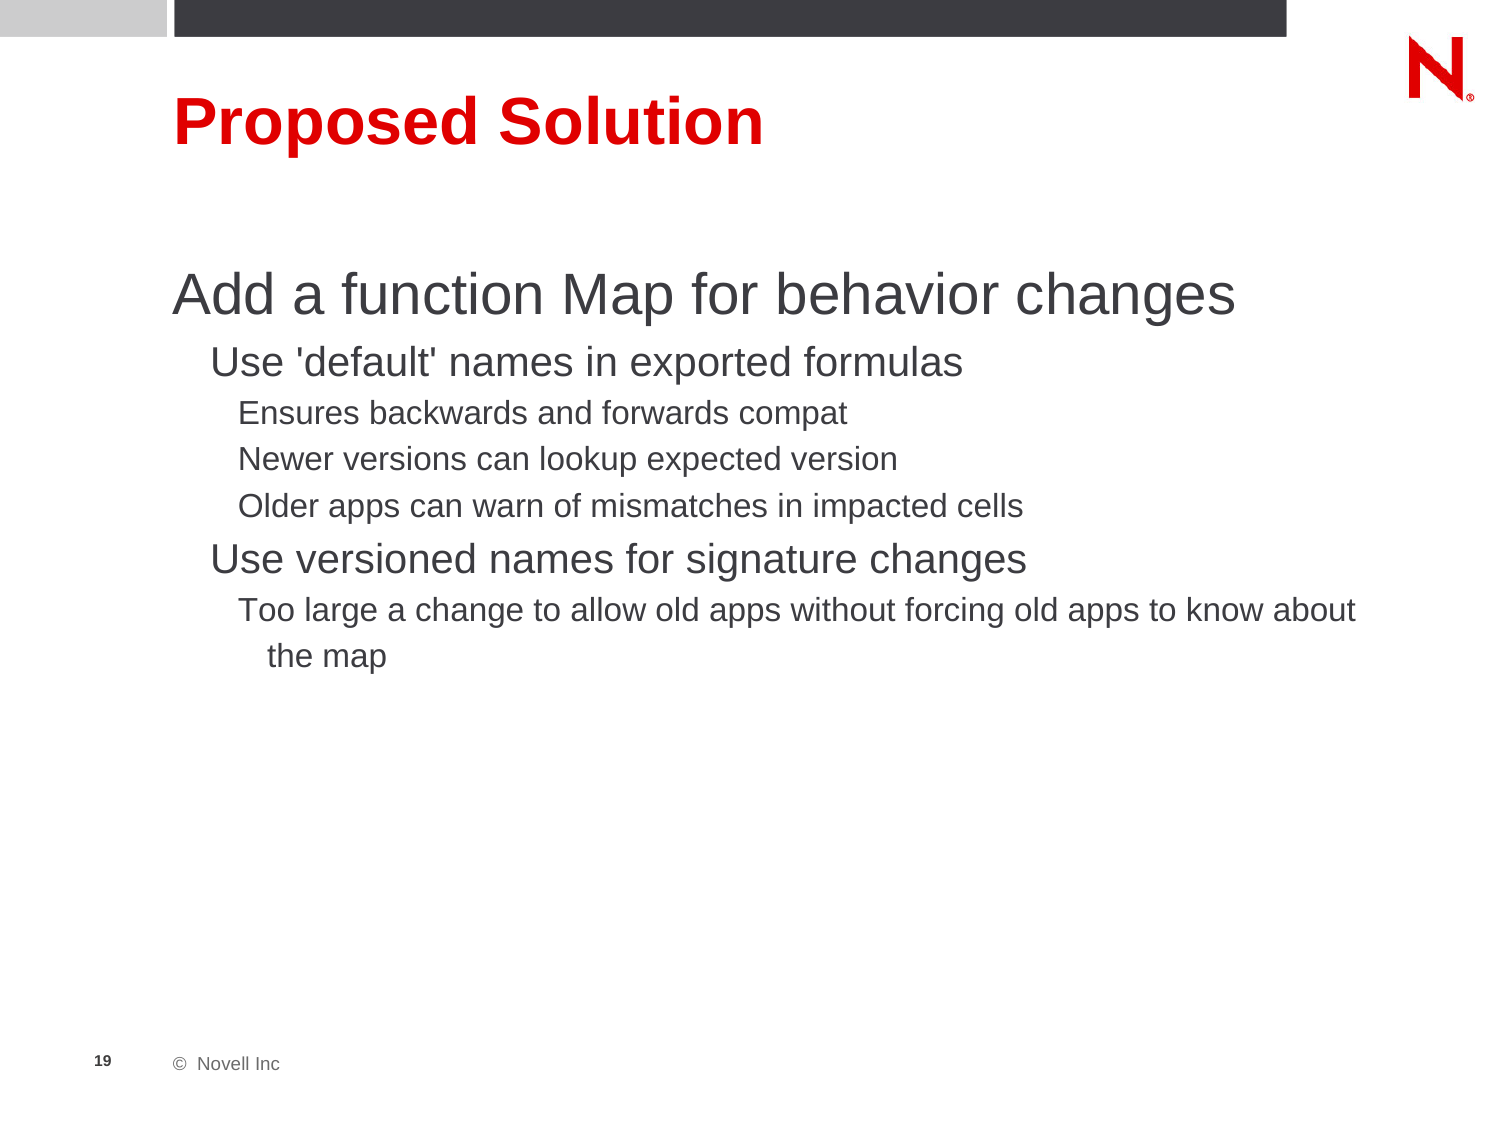

# Proposed Solution
Add a function Map for behavior changes
Use 'default' names in exported formulas
Ensures backwards and forwards compat
Newer versions can lookup expected version
Older apps can warn of mismatches in impacted cells
Use versioned names for signature changes
Too large a change to allow old apps without forcing old apps to know about the map